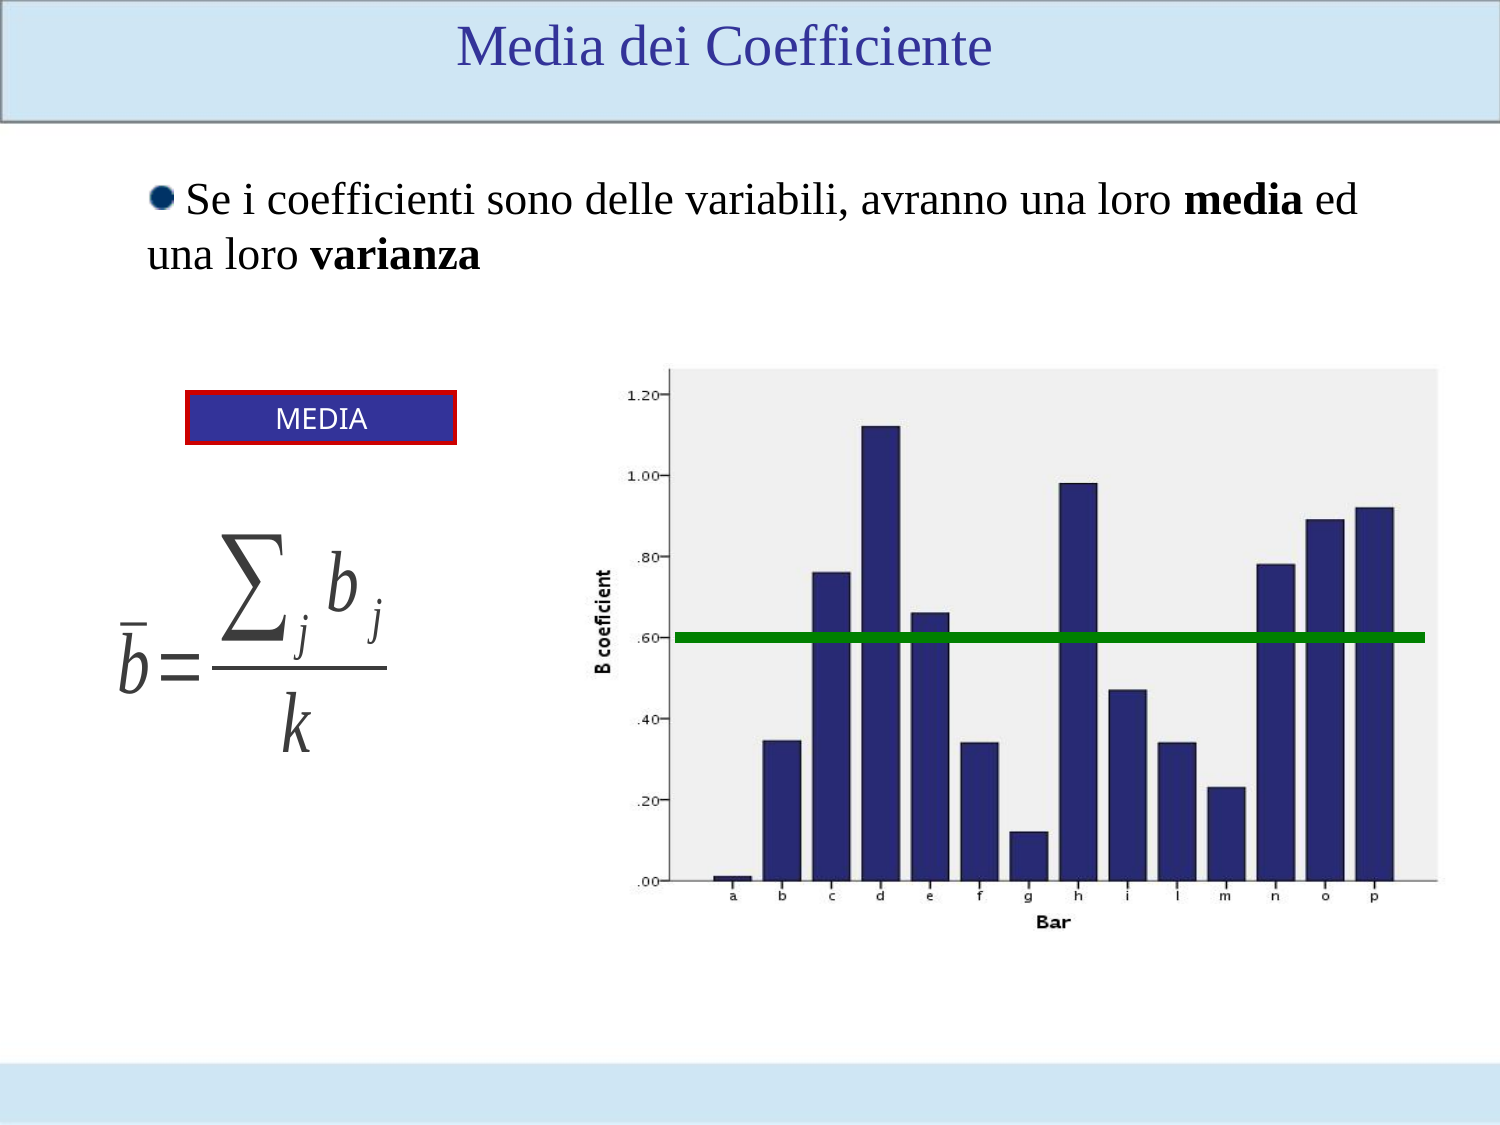

# Media dei Coefficiente
 Se i coefficienti sono delle variabili, avranno una loro media ed una loro varianza
MEDIA
22